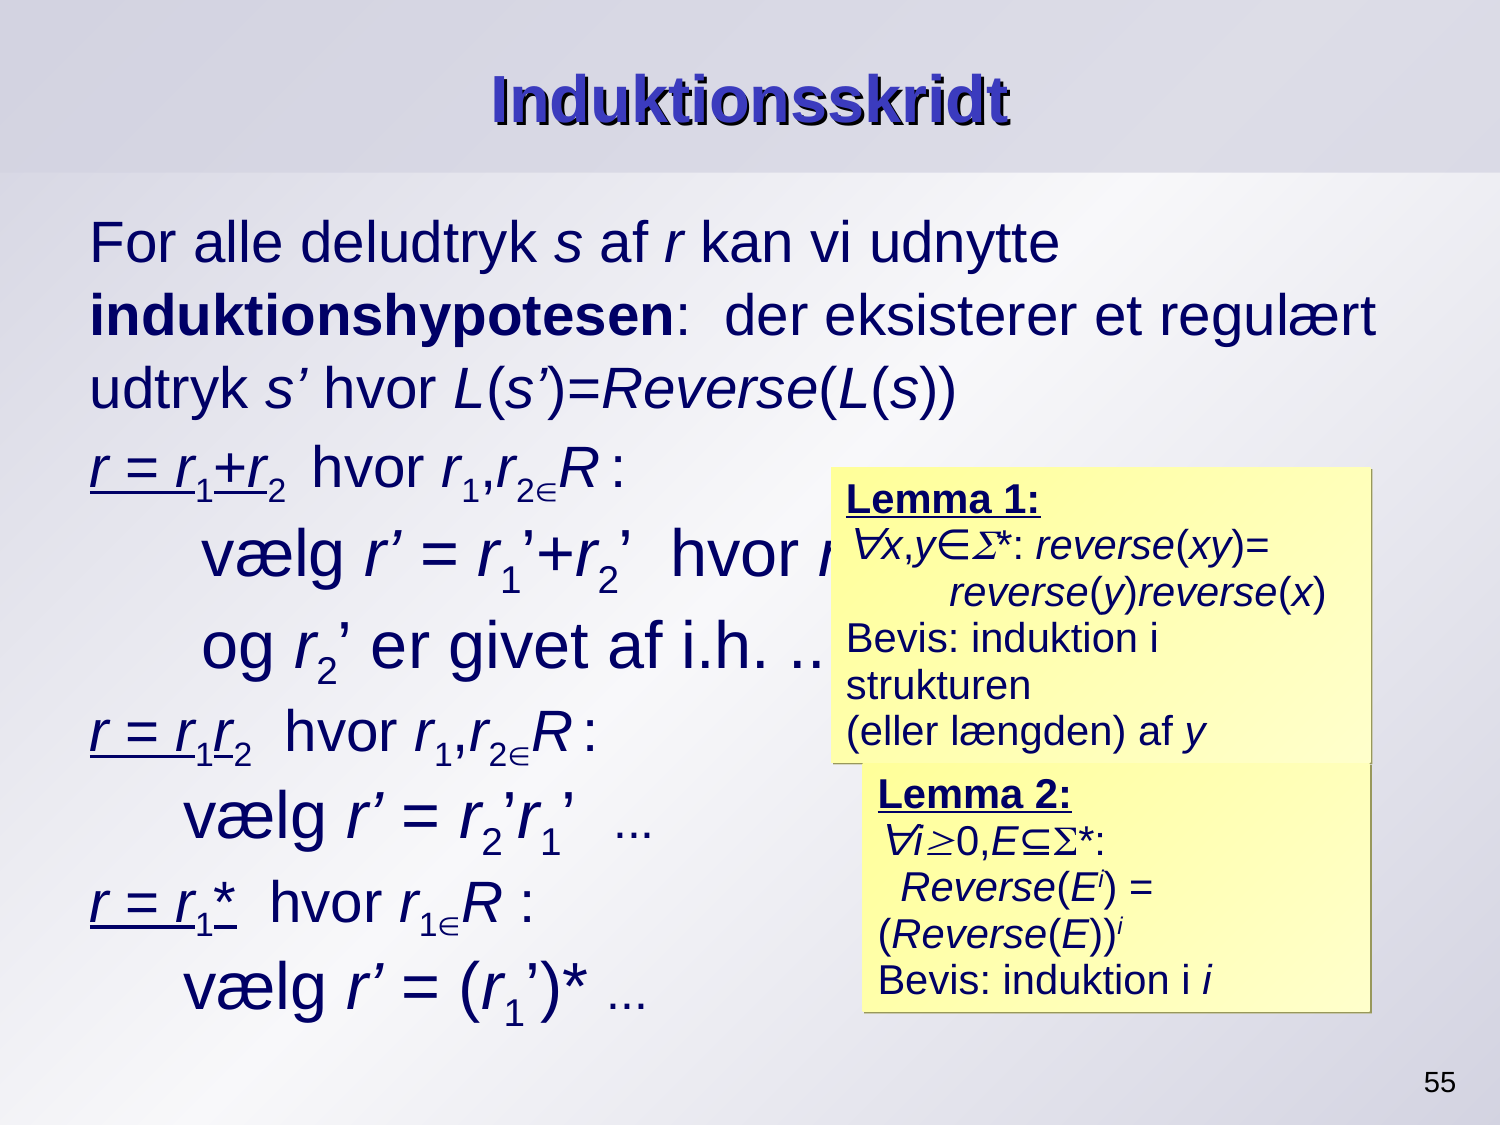

# Induktionsskridt
For alle deludtryk s af r kan vi udnytte
induktionshypotesen: der eksisterer et regulært
udtryk s’ hvor L(s’)=Reverse(L(s))
r = r1+r2 hvor r1,r2∈R :
 vælg r’ = r1’+r2’ hvor r1’
 og r2’ er givet af i.h. ...
r = r1r2 hvor r1,r2∈R :
 vælg r’ = r2’r1’ ...
r = r1* hvor r1∈R :
 vælg r’ = (r1’)* ...
Lemma 1:
∀x,y∈Σ*: reverse(xy)=
 reverse(y)reverse(x)
Bevis: induktion i strukturen
(eller længden) af y
Lemma 2:
∀i≥0,E⊆Σ*:
 Reverse(Ei) = (Reverse(E))i
Bevis: induktion i i
55